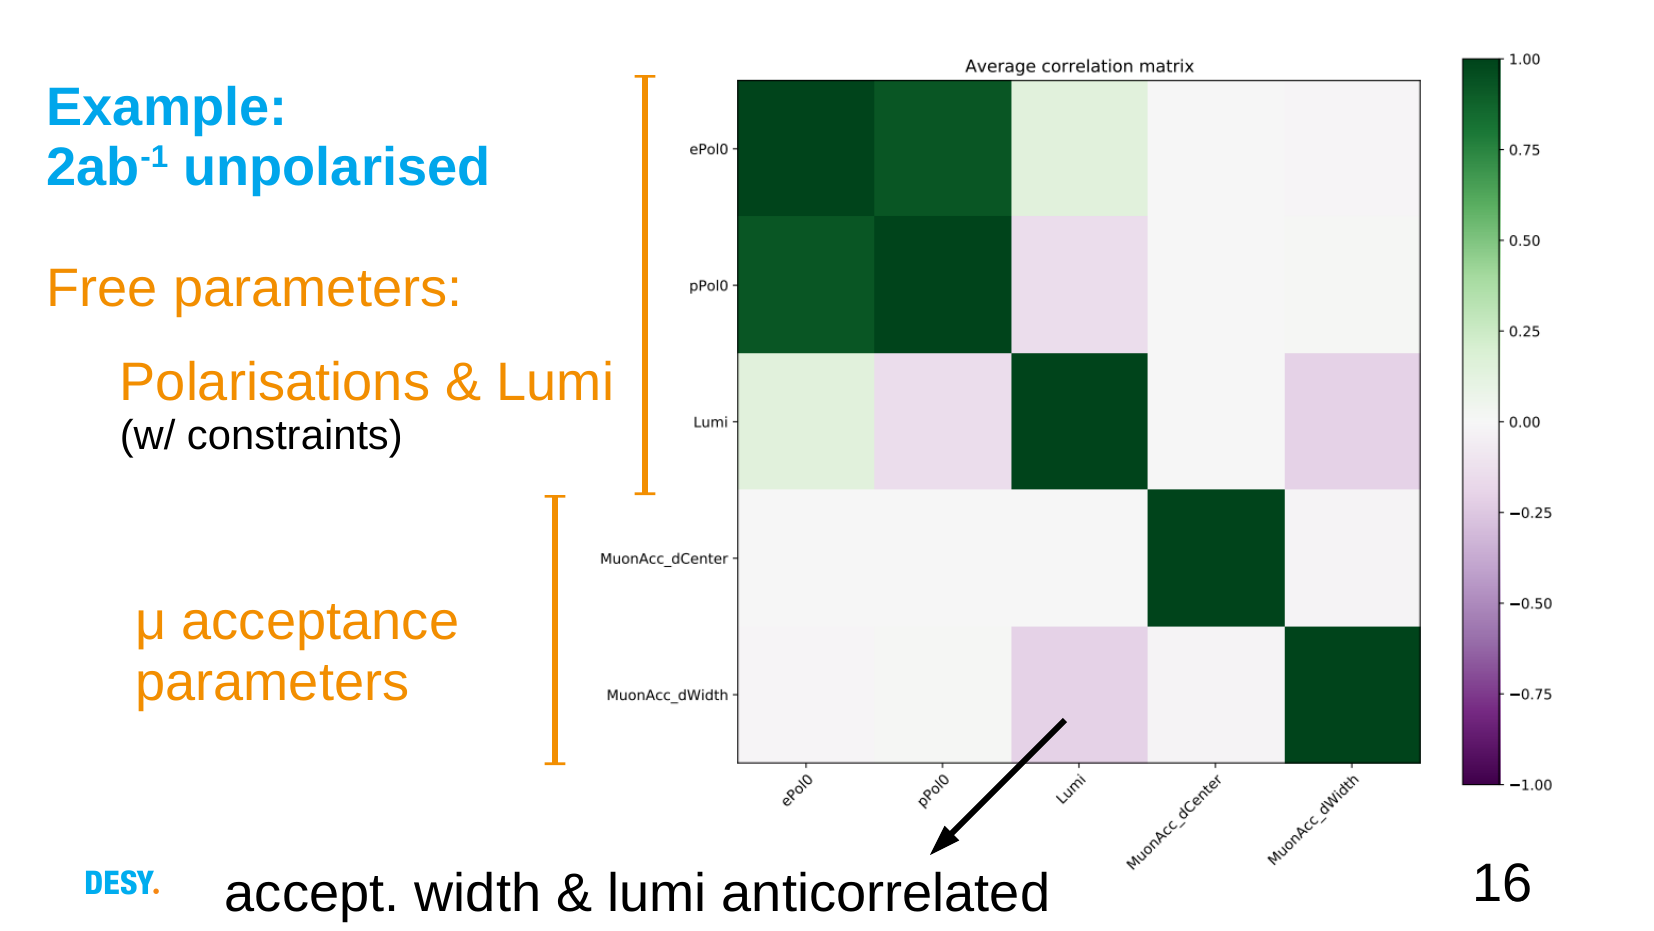

Example:
2ab-1 unpolarised
Free parameters:
Polarisations & Lumi
(w/ constraints)
μ acceptance
parameters
accept. width & lumi anticorrelated